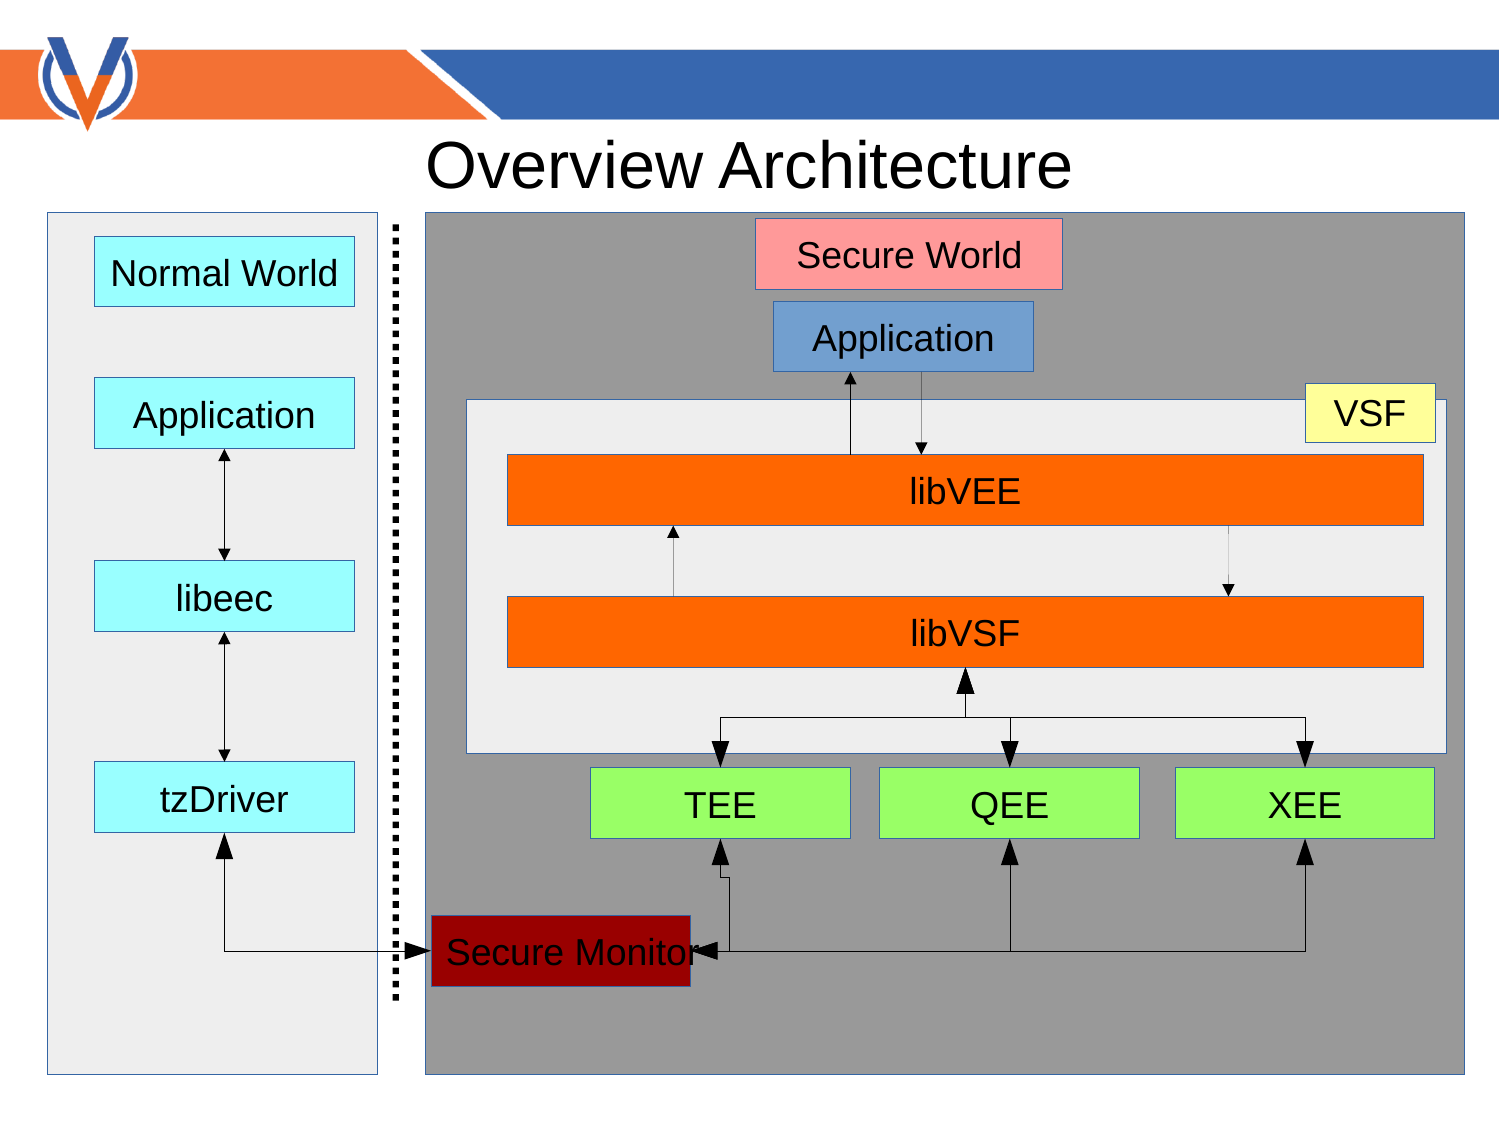

Overview Architecture
Secure World
Normal World
Application
Application
VSF
libVEE
libeec
libVSF
tzDriver
TEE
QEE
XEE
Secure Monitor